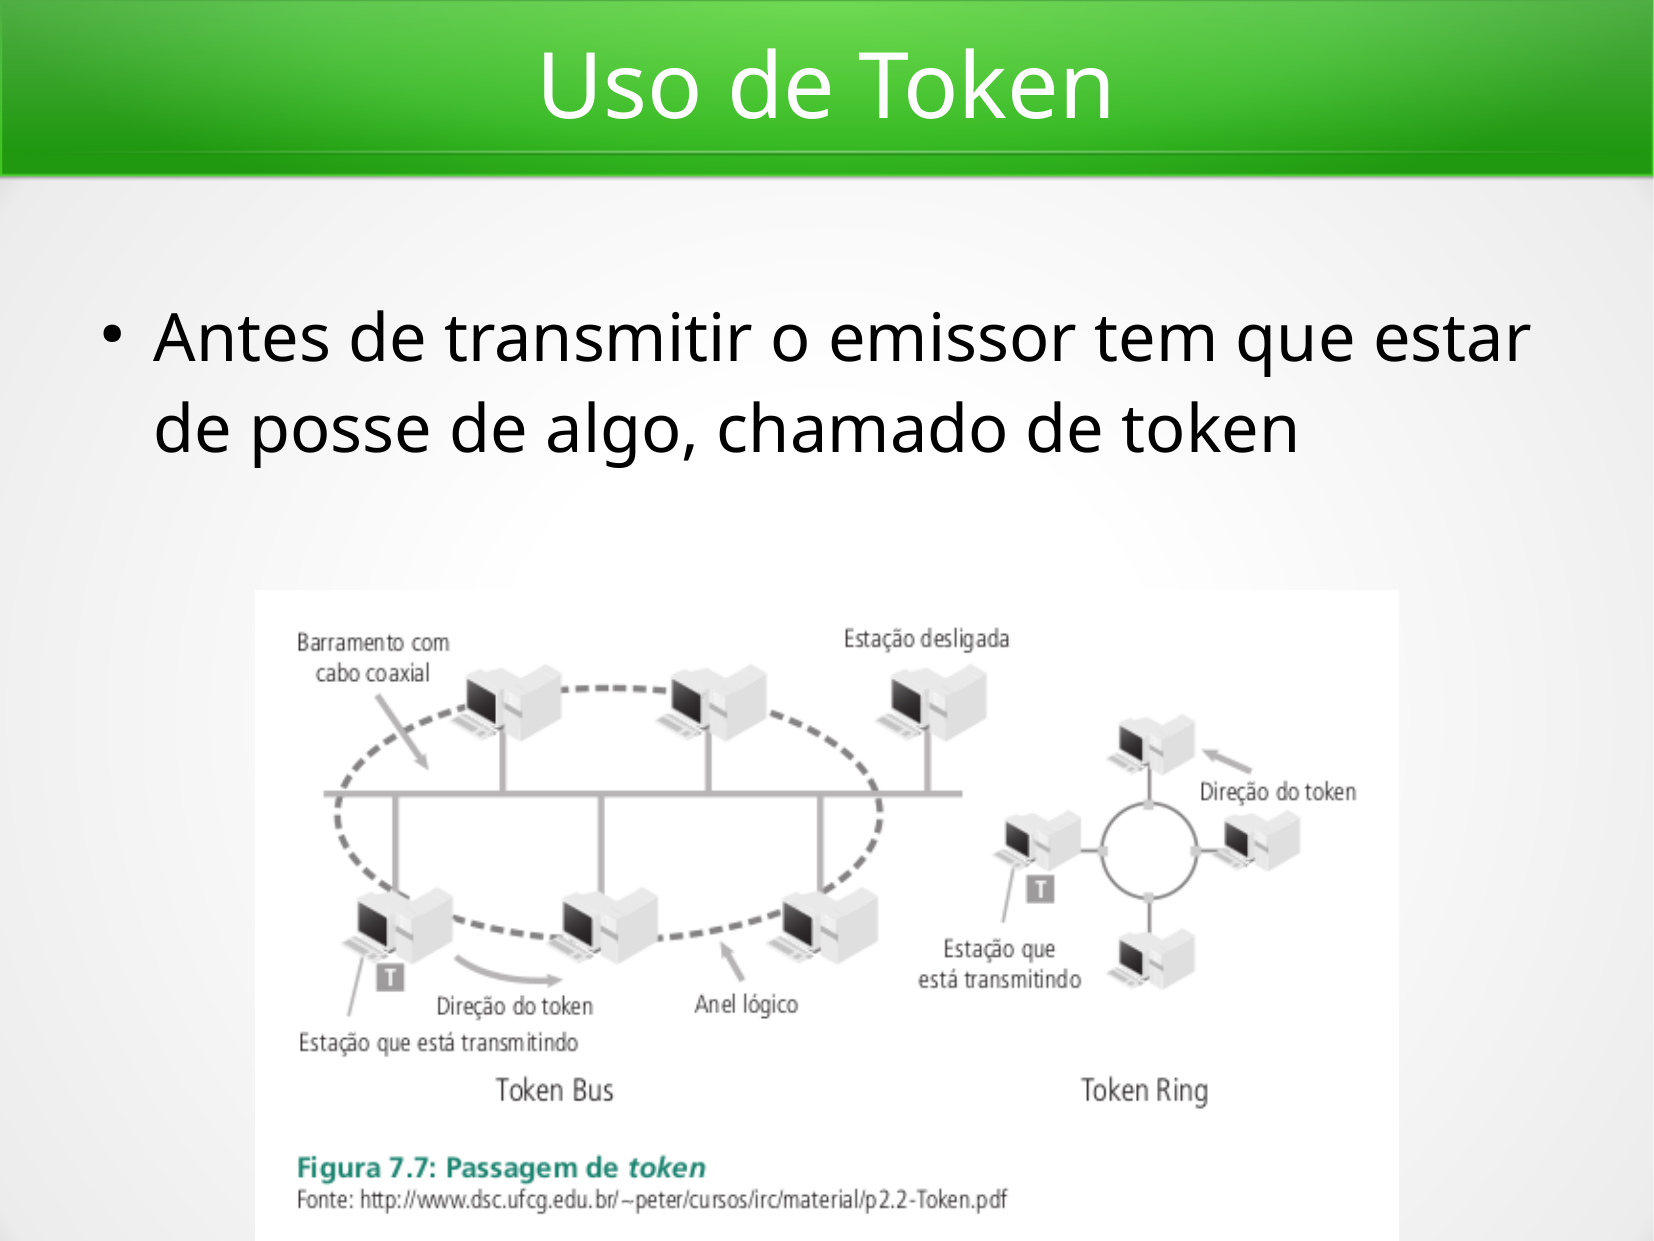

# Uso de Token
Antes de transmitir o emissor tem que estar de posse de algo, chamado de token